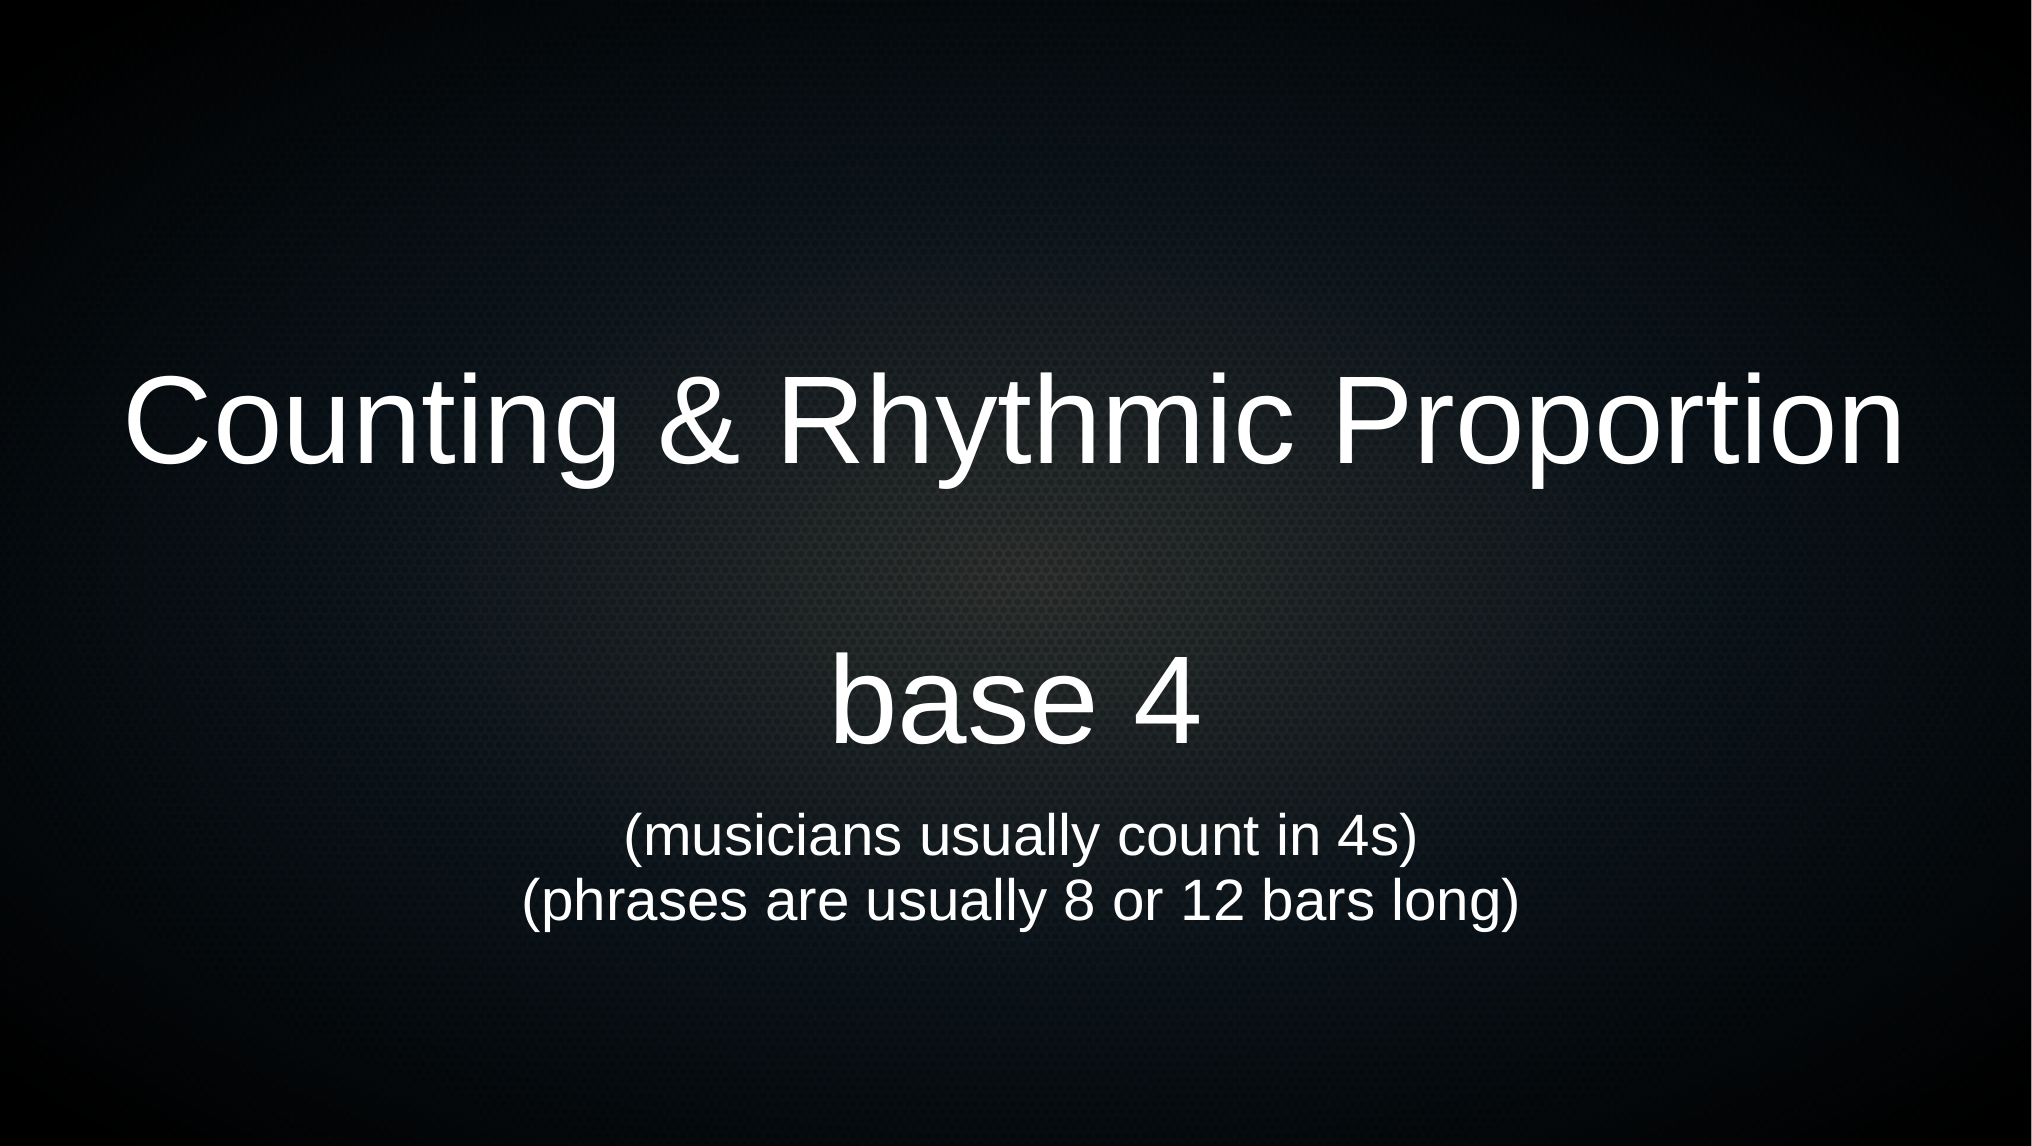

# Counting & Rhythmic Proportion
base 4
(musicians usually count in 4s)
(phrases are usually 8 or 12 bars long)